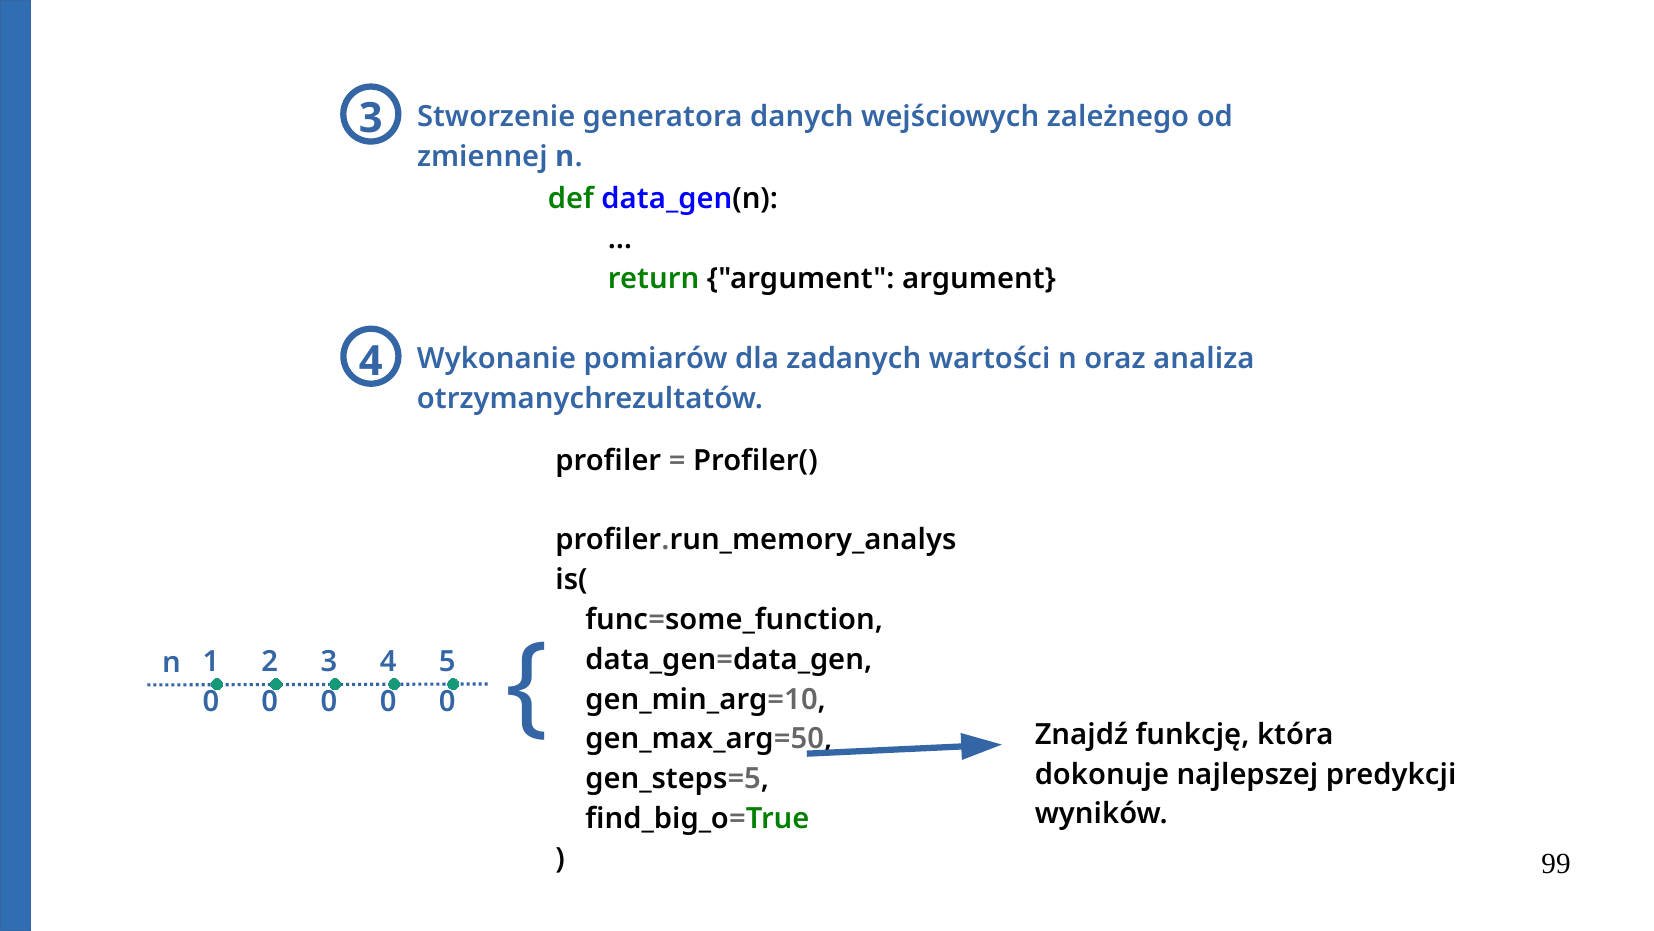

3
Stworzenie generatora danych wejściowych zależnego od zmiennej n.
def data_gen(n):
 …
 return {"argument": argument}
4
!
!
Wykonanie pomiarów dla zadanych wartości n oraz analiza otrzymanychrezultatów.
profiler = Profiler()
profiler.run_memory_analysis(
 func=some_function,
 data_gen=data_gen,
 gen_min_arg=10,
 gen_max_arg=50,
 gen_steps=5,
 find_big_o=True
)
{
10
20
30
40
50
n
Znajdź funkcję, która dokonuje najlepszej predykcji wyników.
99